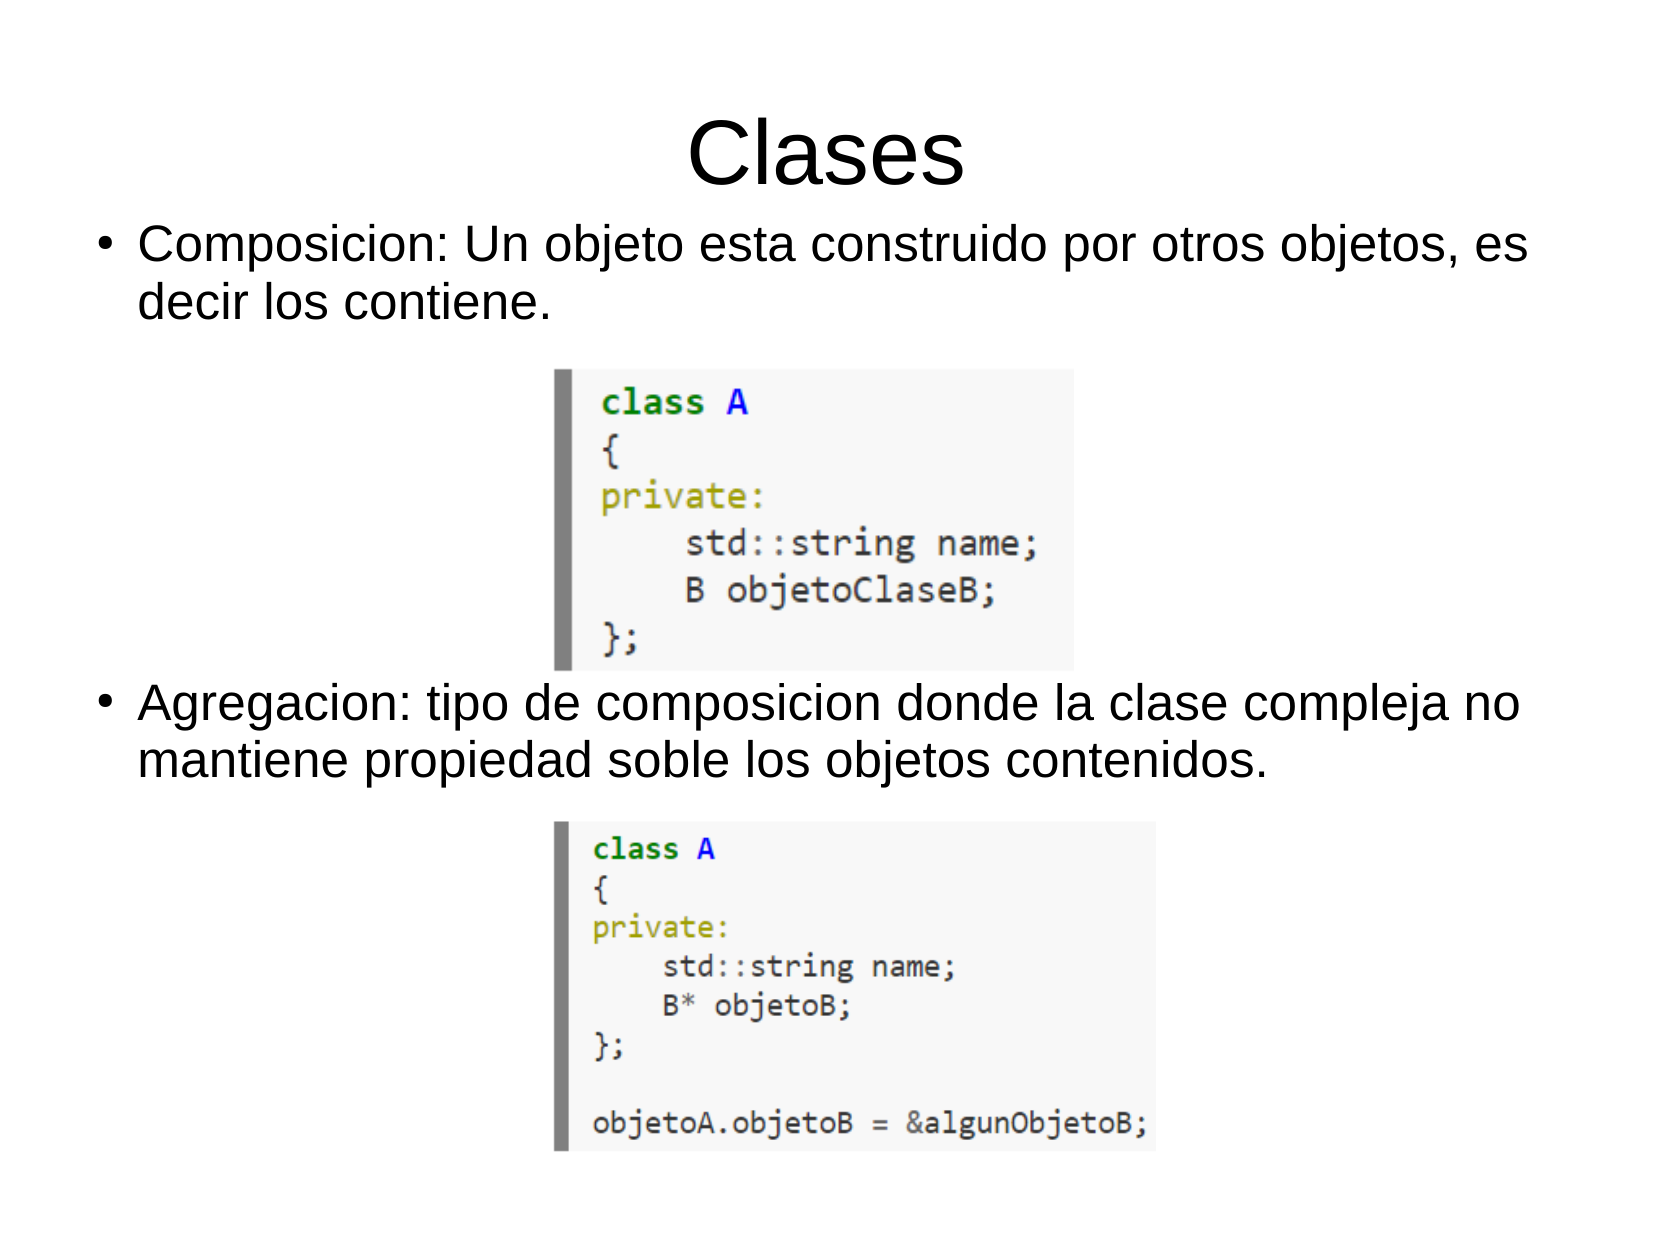

# Clases
Composicion: Un objeto esta construido por otros objetos, es decir los contiene.
Agregacion: tipo de composicion donde la clase compleja no mantiene propiedad soble los objetos contenidos.